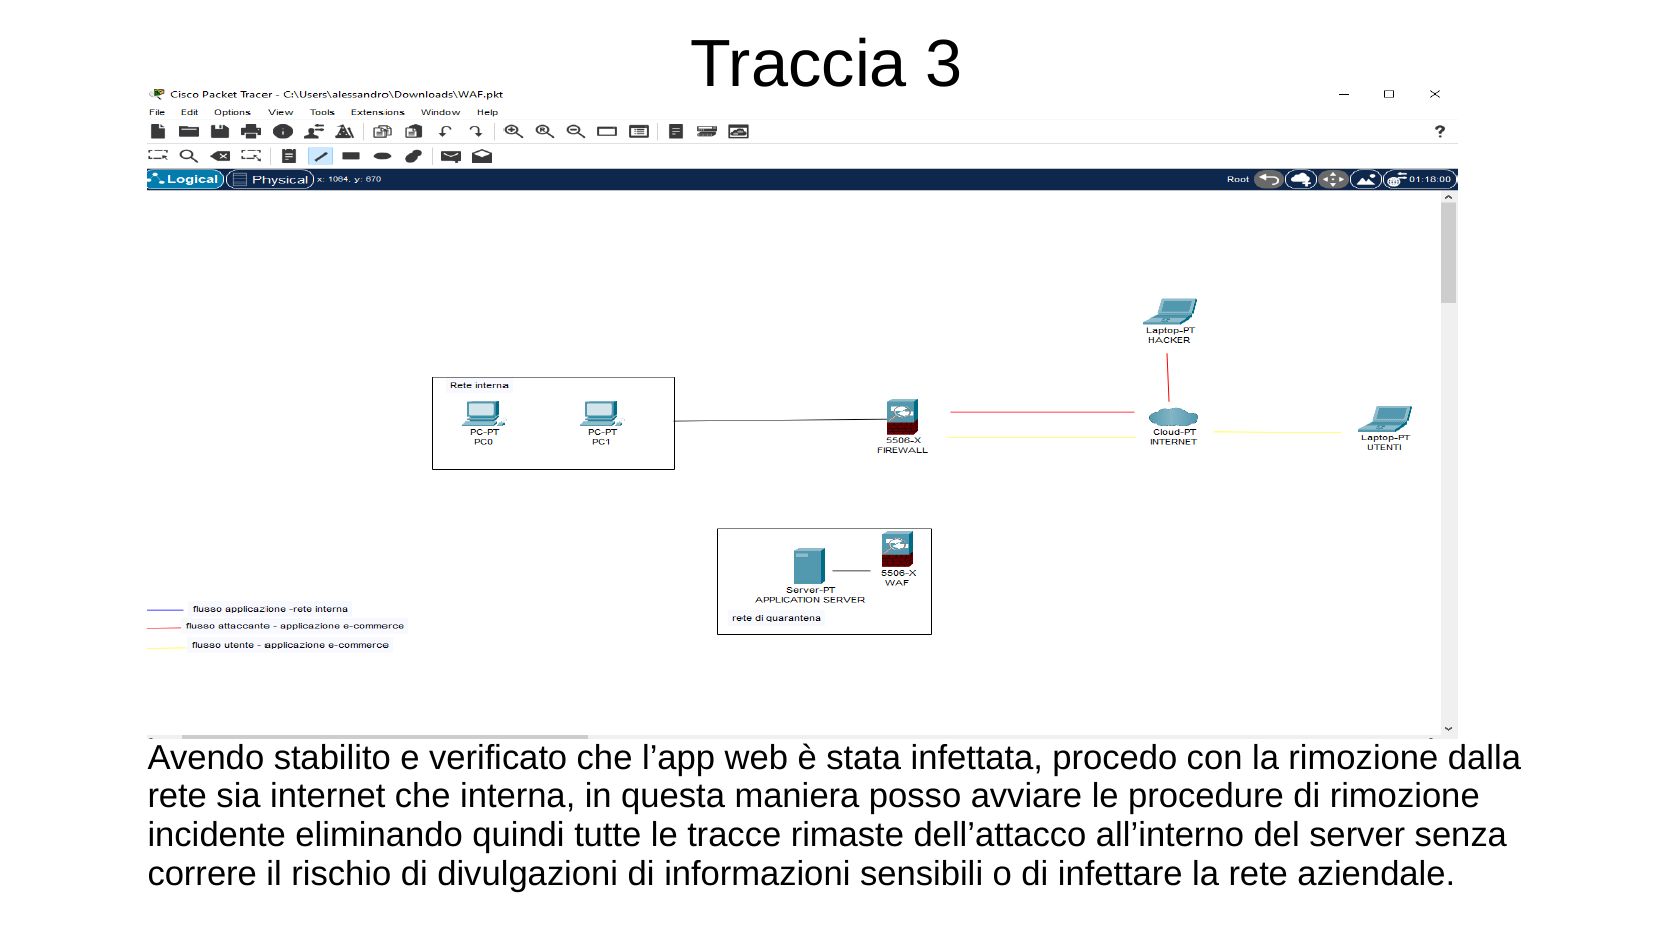

# Traccia 3
Avendo stabilito e verificato che l’app web è stata infettata, procedo con la rimozione dalla rete sia internet che interna, in questa maniera posso avviare le procedure di rimozione incidente eliminando quindi tutte le tracce rimaste dell’attacco all’interno del server senza correre il rischio di divulgazioni di informazioni sensibili o di infettare la rete aziendale.